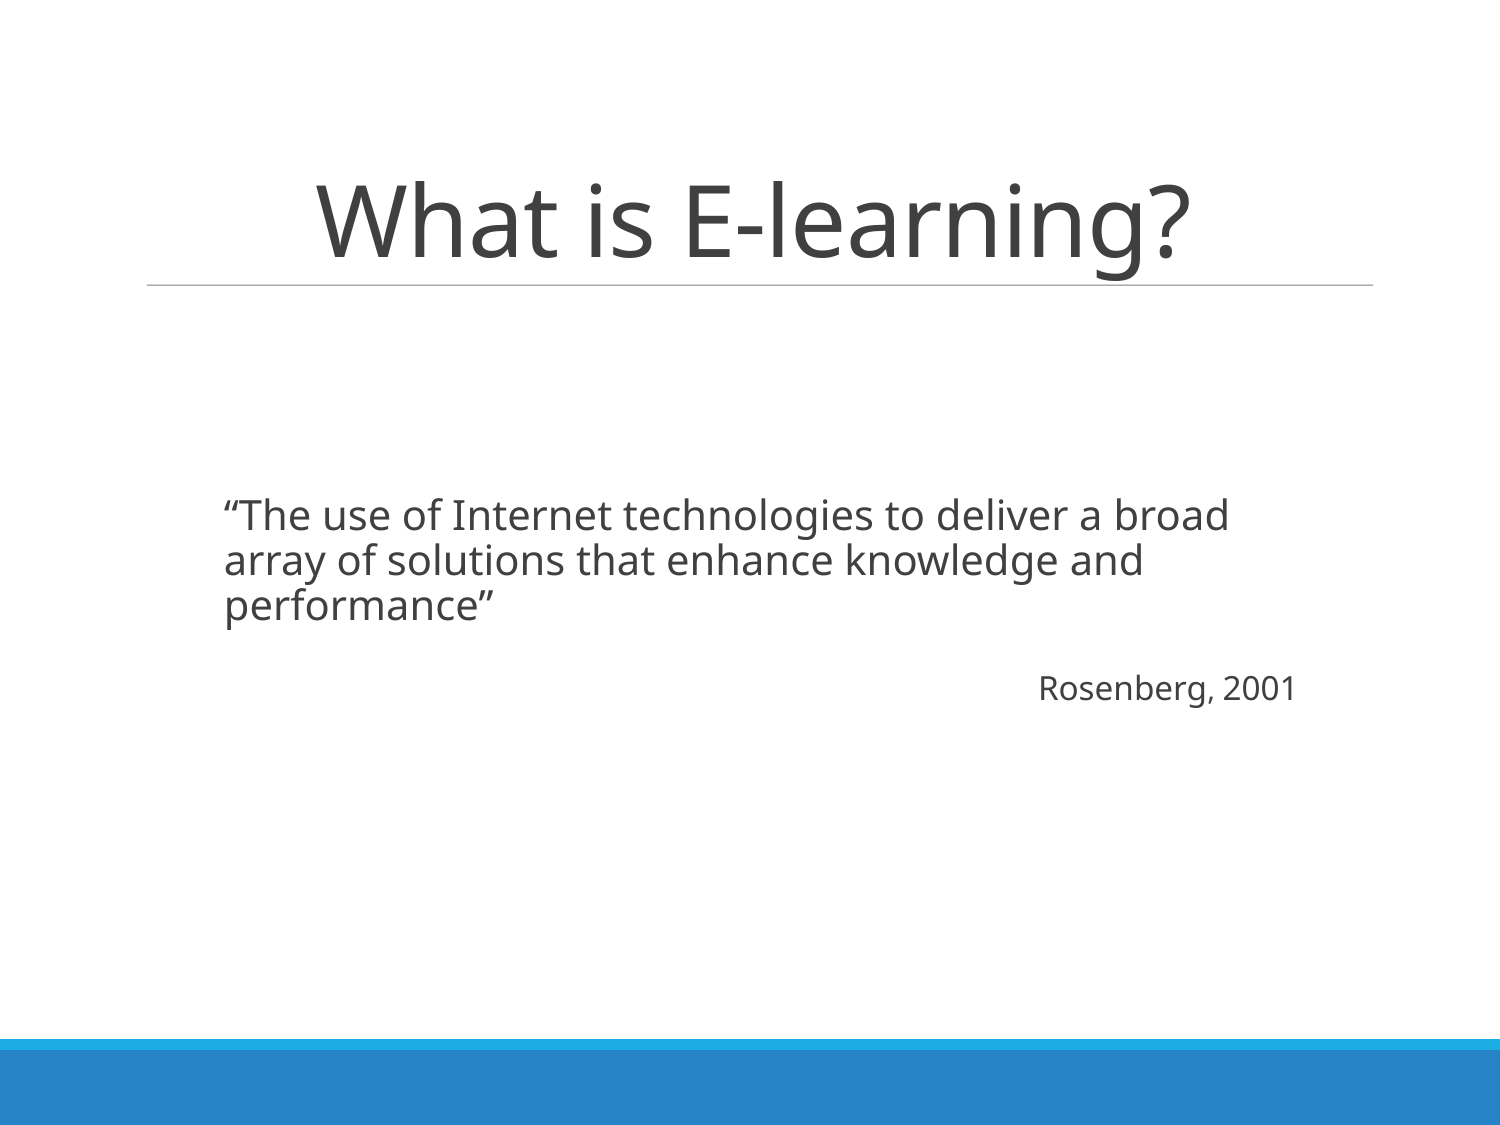

# What is E-learning?
“The use of Internet technologies to deliver a broad array of solutions that enhance knowledge and performance”
	Rosenberg, 2001